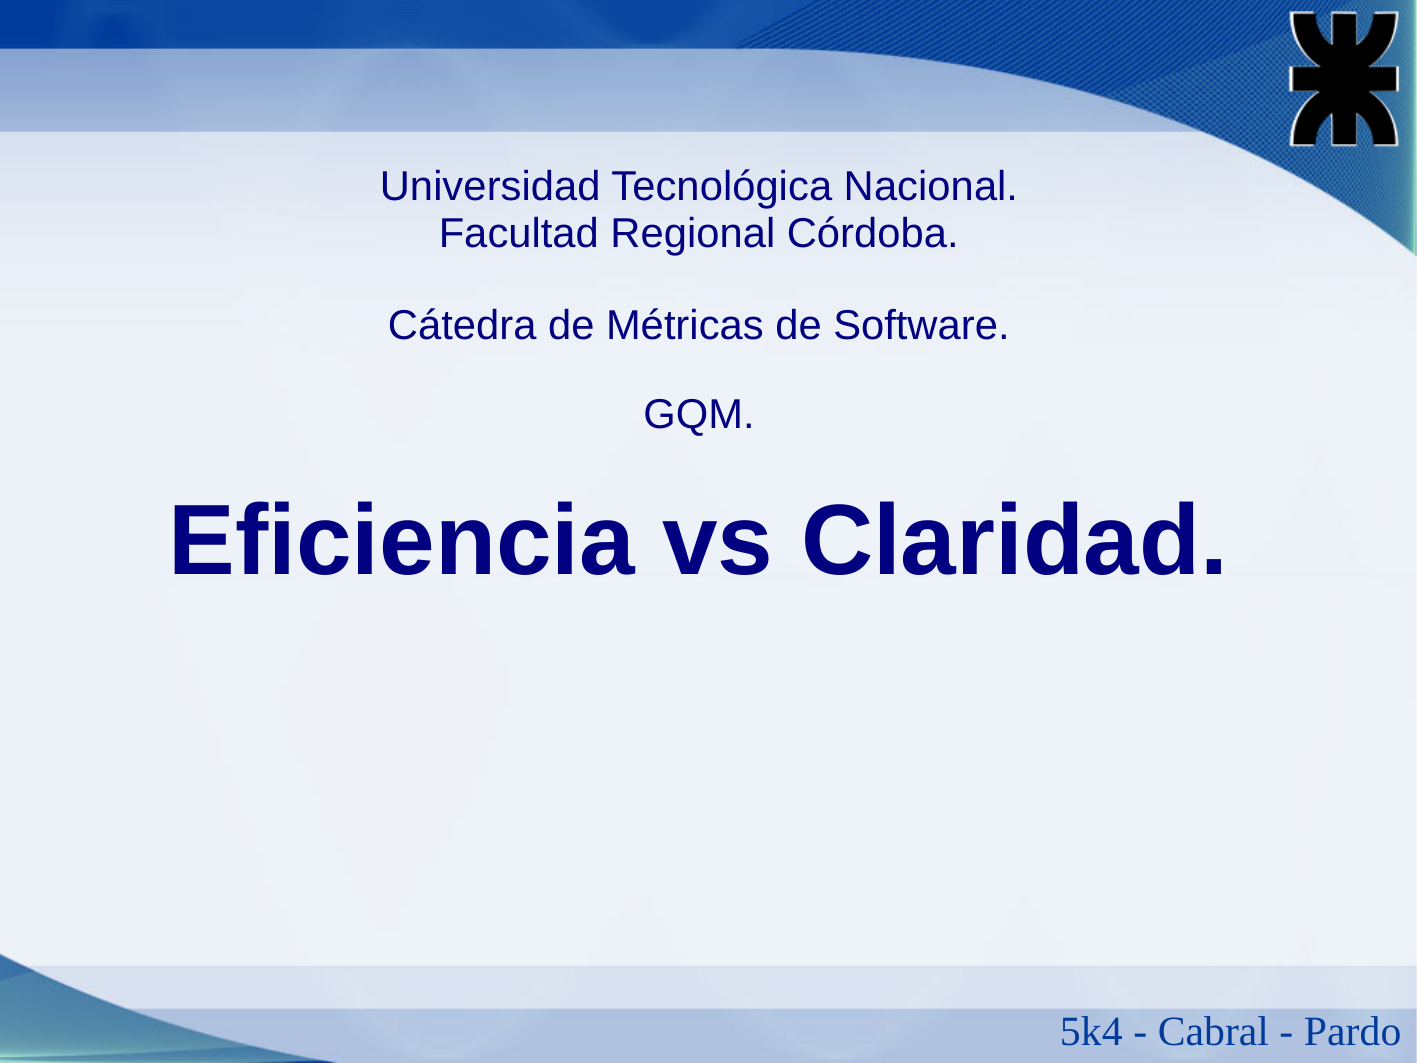

Universidad Tecnológica Nacional.
Facultad Regional Córdoba.
Cátedra de Métricas de Software.
GQM.
Eficiencia vs Claridad.
5k4 - Cabral - Pardo